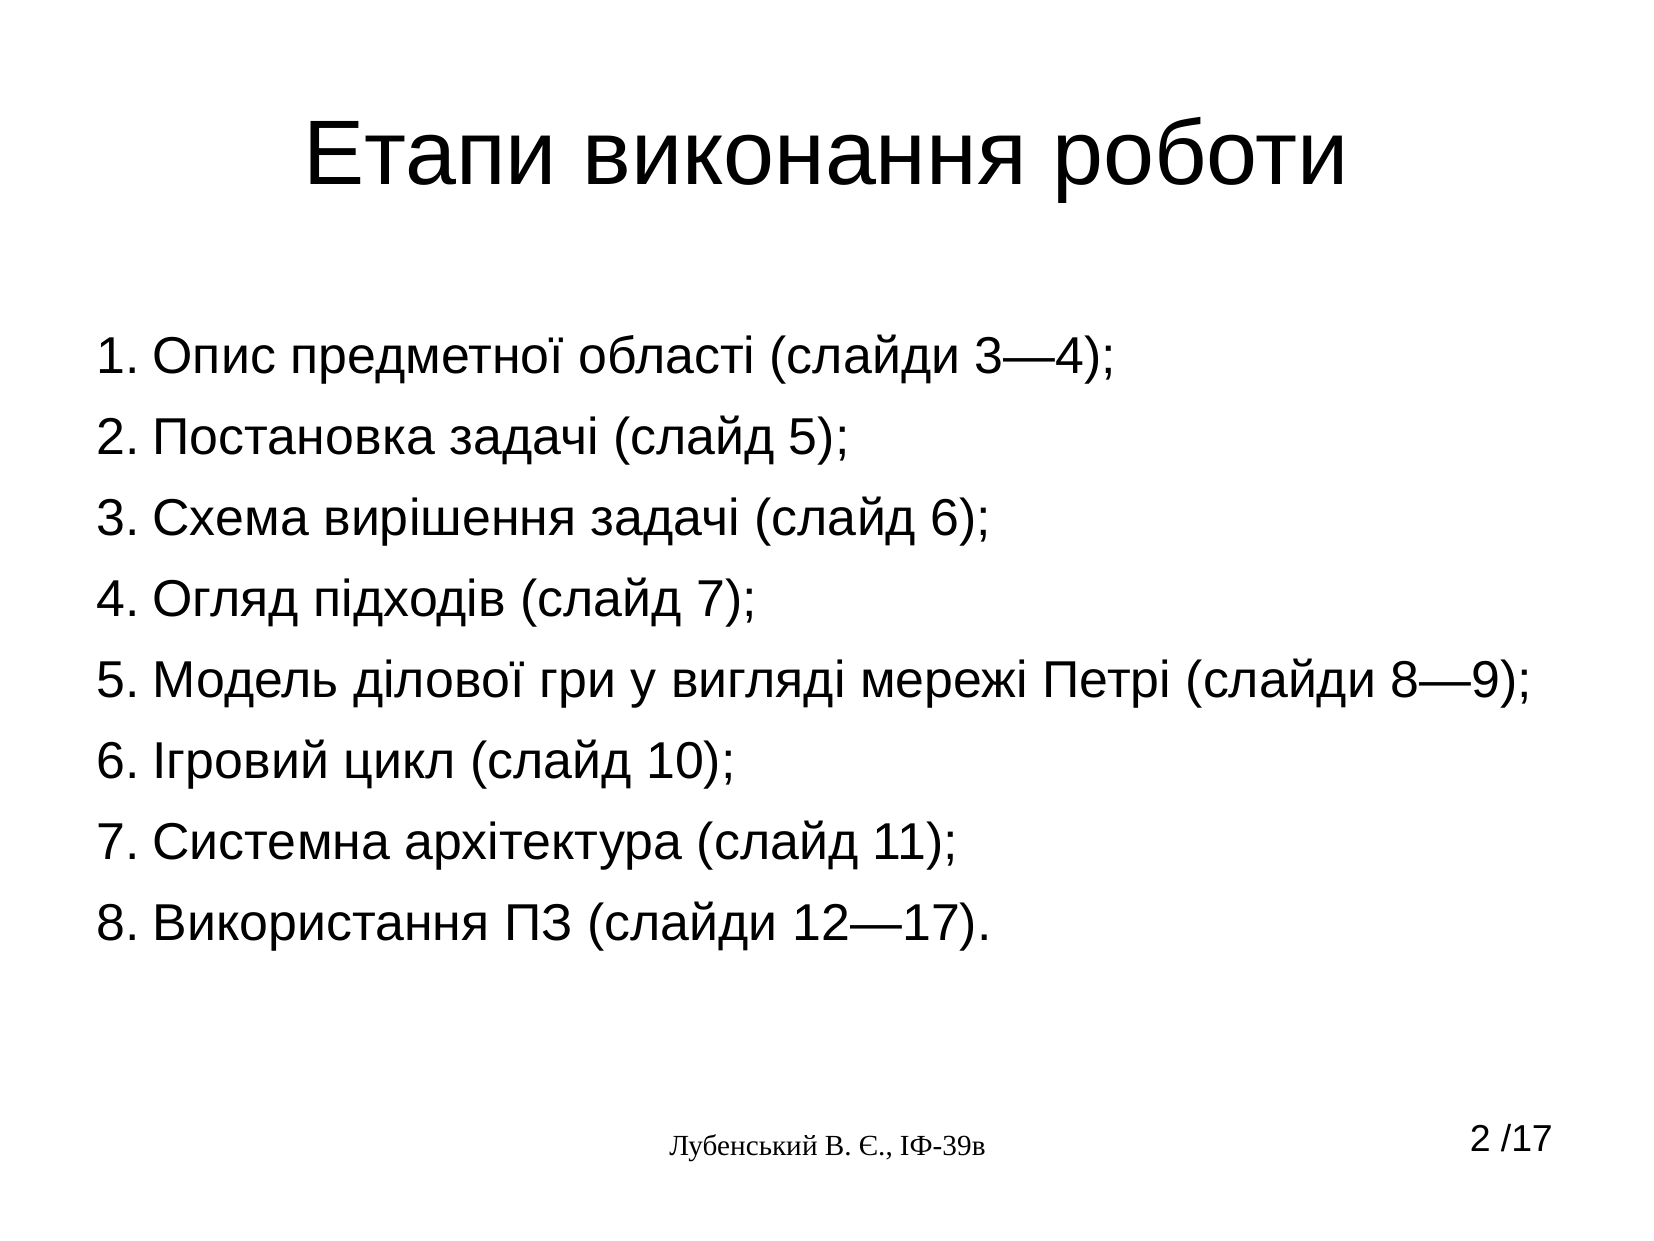

# Етапи виконання роботи
 Опис предметної області (слайди 3—4);
 Постановка задачі (слайд 5);
 Схема вирішення задачі (слайд 6);
 Огляд підходів (слайд 7);
 Модель ділової гри у вигляді мережі Петрі (слайди 8—9);
 Ігровий цикл (слайд 10);
 Системна архітектура (слайд 11);
 Використання ПЗ (слайди 12—17).
2 /
17
Лубенський В. Є., ІФ-39в